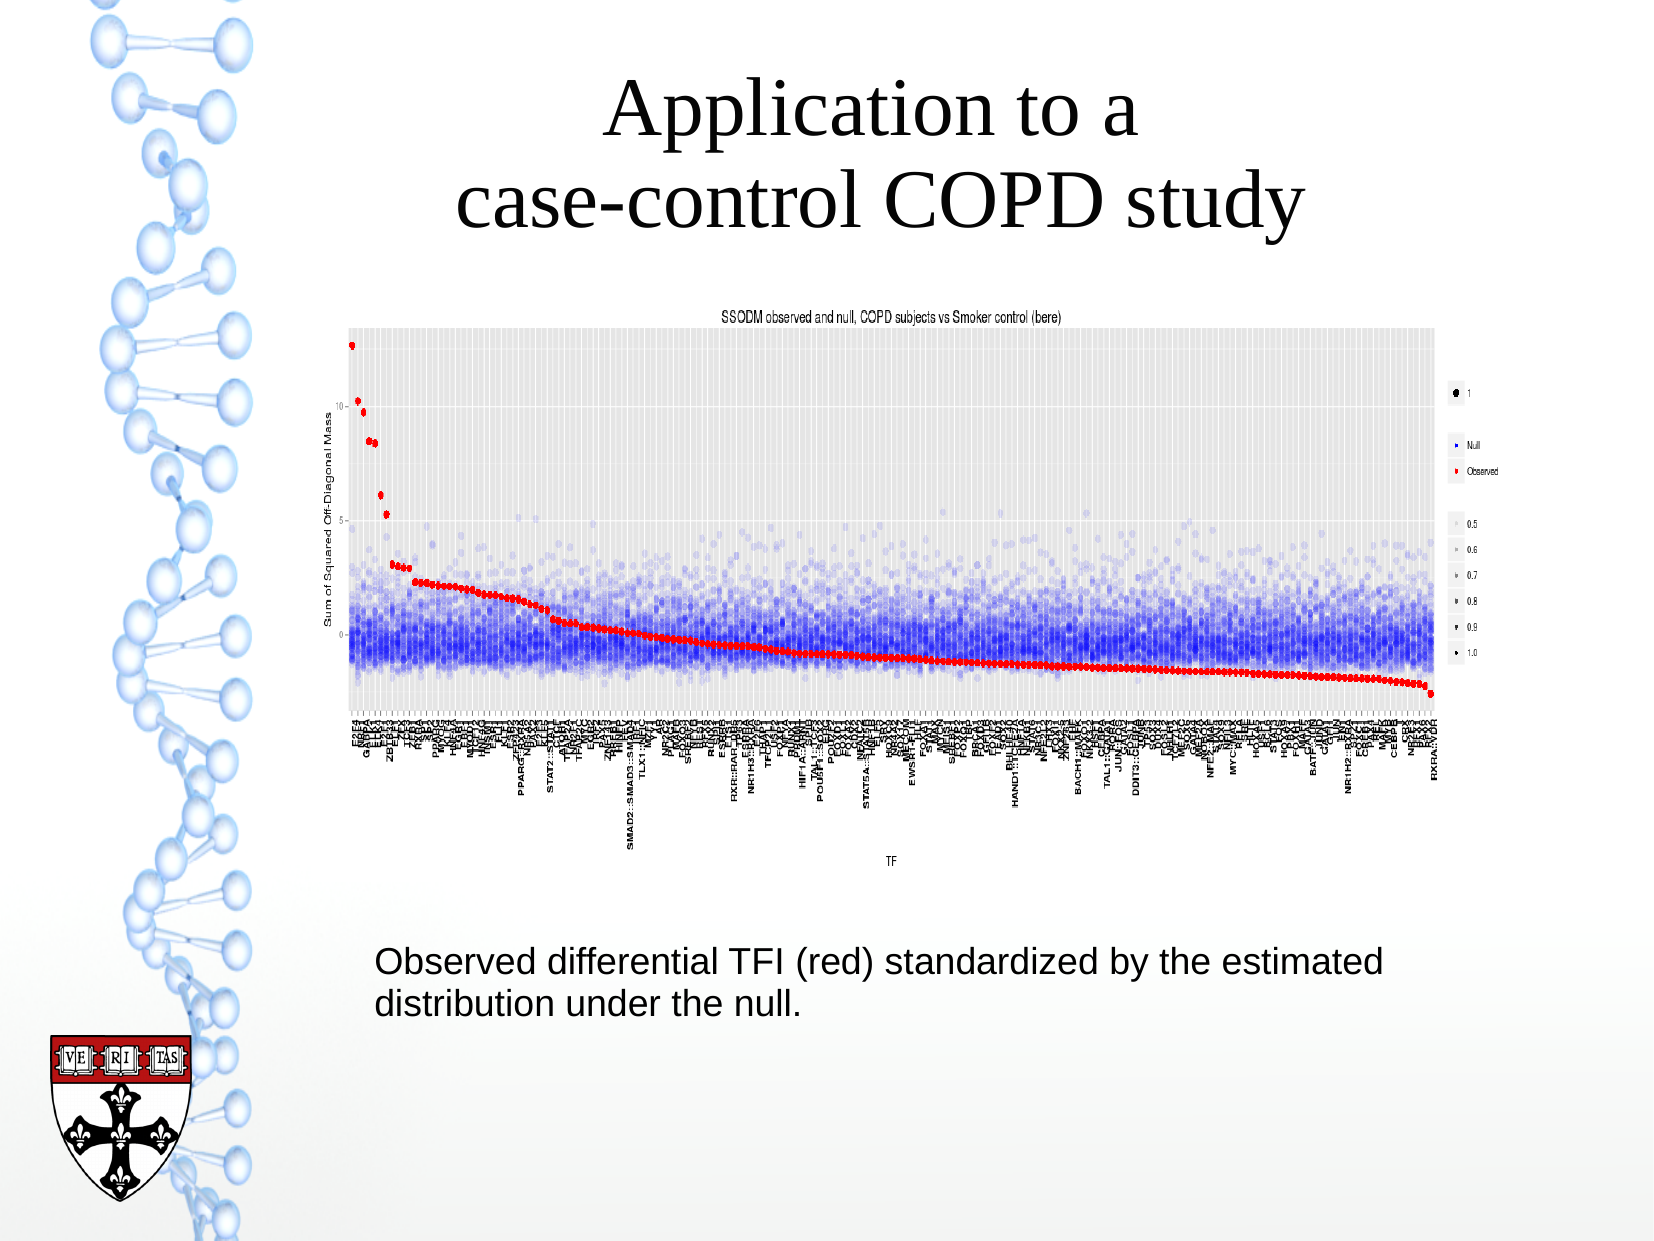

# Application to a case-control COPD study
Observed differential TFI (red) standardized by the estimated distribution under the null.